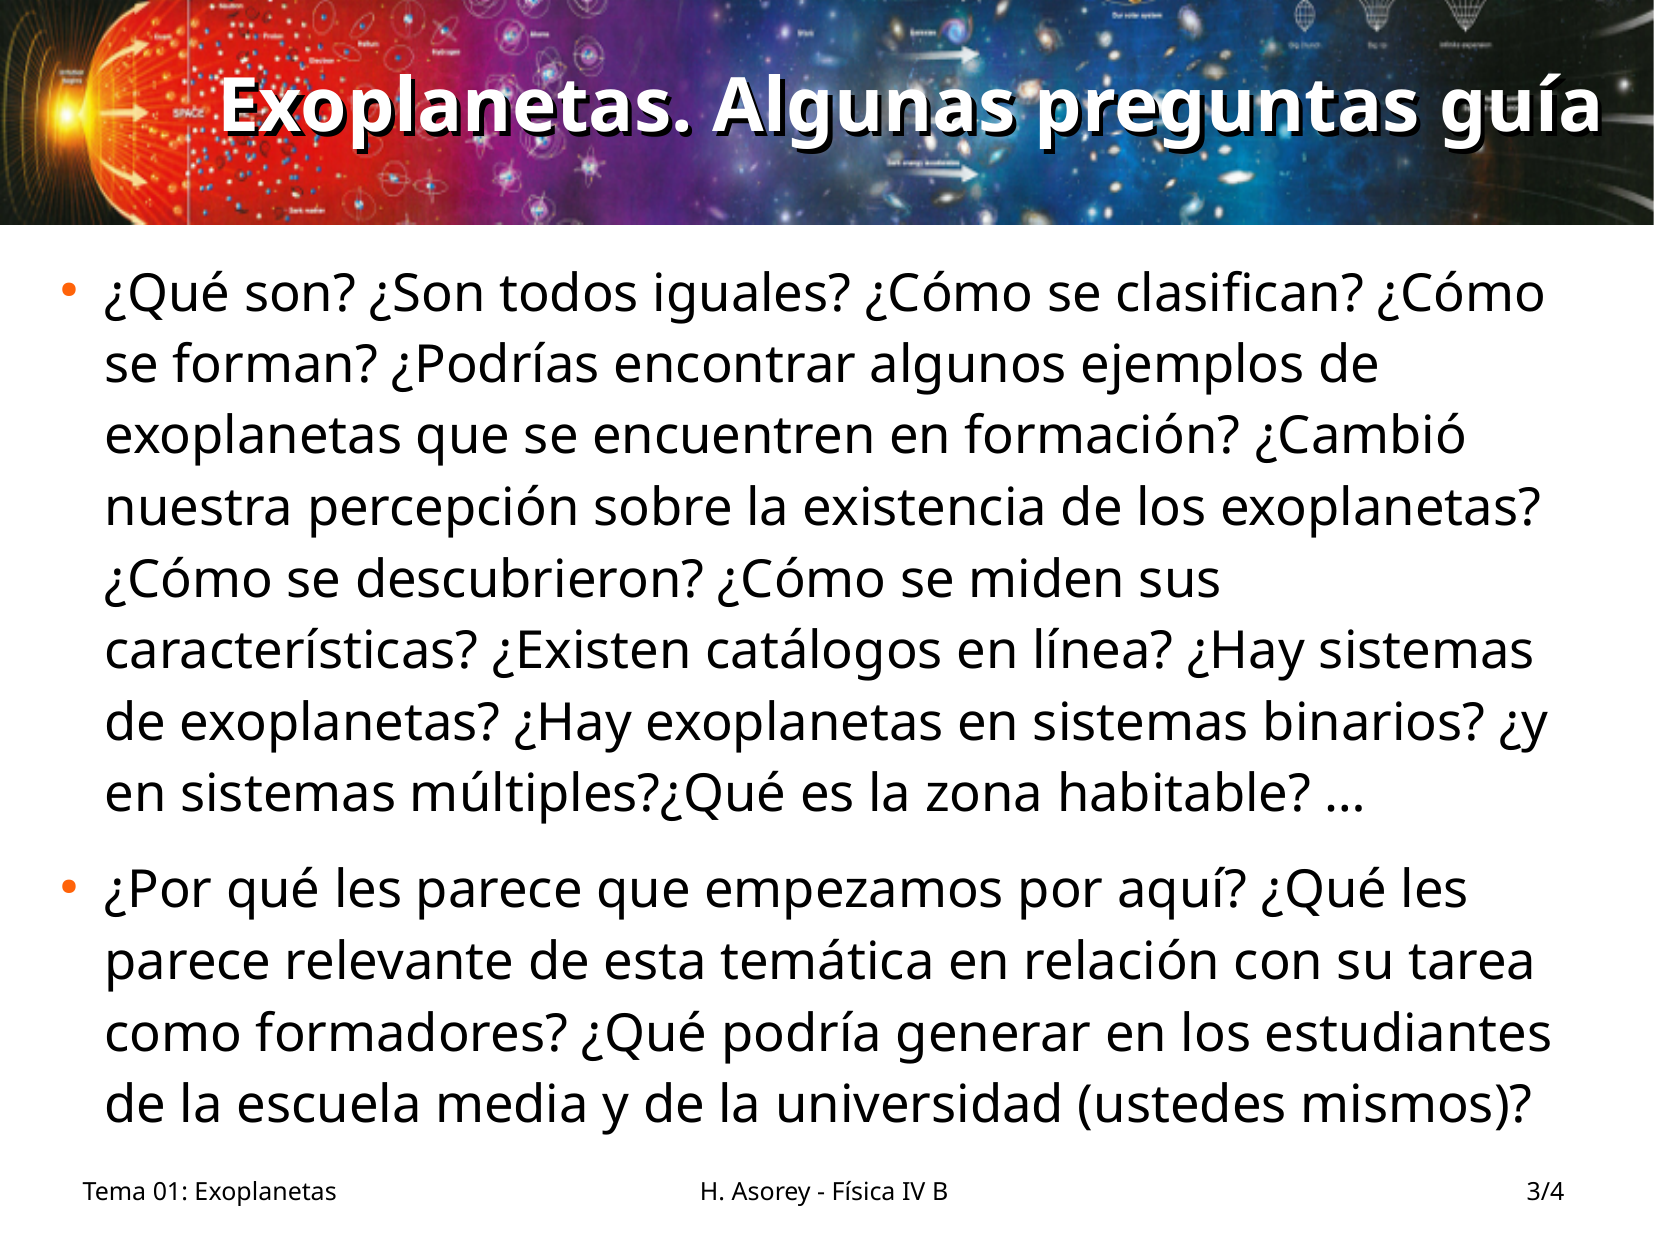

# Exoplanetas. Algunas preguntas guía
¿Qué son? ¿Son todos iguales? ¿Cómo se clasifican? ¿Cómo se forman? ¿Podrías encontrar algunos ejemplos de exoplanetas que se encuentren en formación? ¿Cambió nuestra percepción sobre la existencia de los exoplanetas? ¿Cómo se descubrieron? ¿Cómo se miden sus características? ¿Existen catálogos en línea? ¿Hay sistemas de exoplanetas? ¿Hay exoplanetas en sistemas binarios? ¿y en sistemas múltiples?¿Qué es la zona habitable? …
¿Por qué les parece que empezamos por aquí? ¿Qué les parece relevante de esta temática en relación con su tarea como formadores? ¿Qué podría generar en los estudiantes de la escuela media y de la universidad (ustedes mismos)?
Tema 01: Exoplanetas
H. Asorey - Física IV B
3